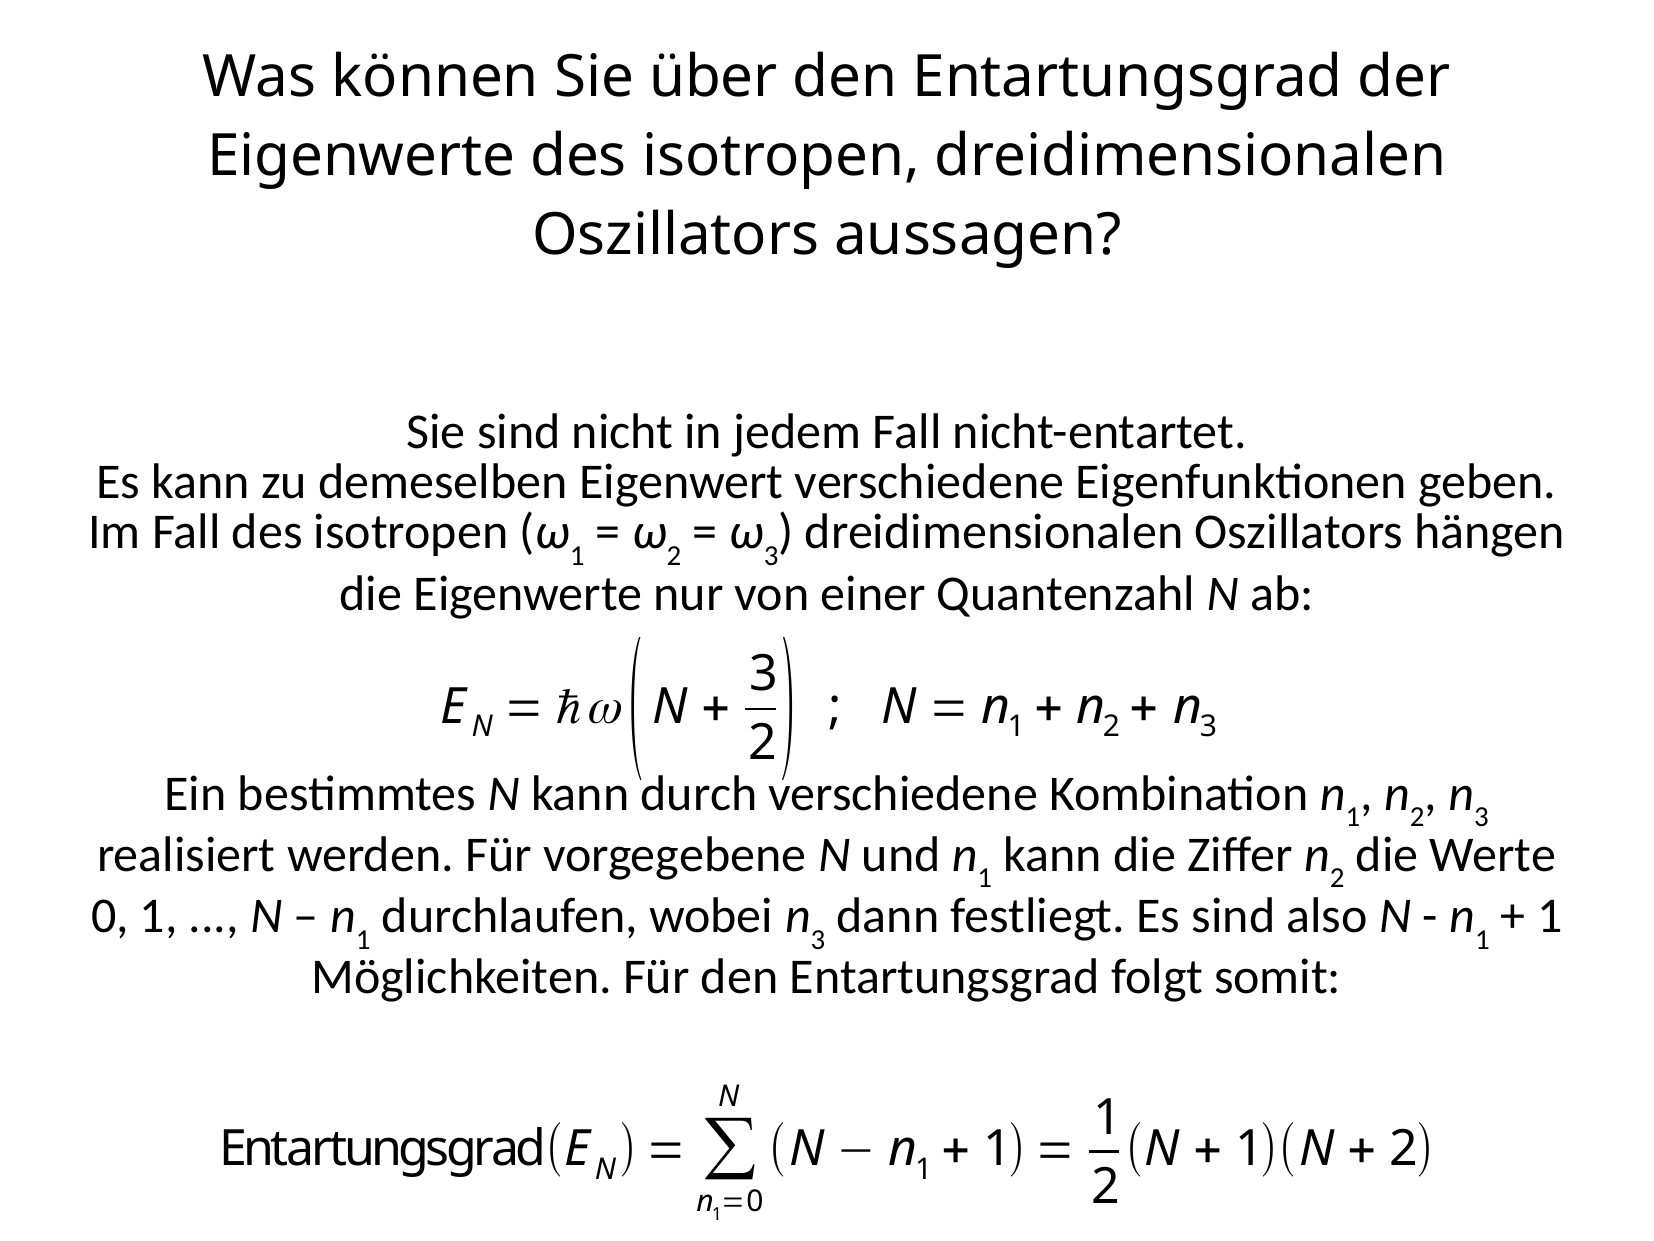

# Was können Sie über den Entartungsgrad der Eigenwerte des isotropen, dreidimensionalen Oszillators aussagen?
Sie sind nicht in jedem Fall nicht-entartet.
Es kann zu demeselben Eigenwert verschiedene Eigenfunktionen geben.
Im Fall des isotropen (ω1 = ω2 = ω3) dreidimensionalen Oszillators hängen die Eigenwerte nur von einer Quantenzahl N ab:
Ein bestimmtes N kann durch verschiedene Kombination n1, n2, n3 realisiert werden. Für vorgegebene N und n1 kann die Ziffer n2 die Werte 0, 1, ..., N – n1 durchlaufen, wobei n3 dann festliegt. Es sind also N - n1 + 1 Möglichkeiten. Für den Entartungsgrad folgt somit: